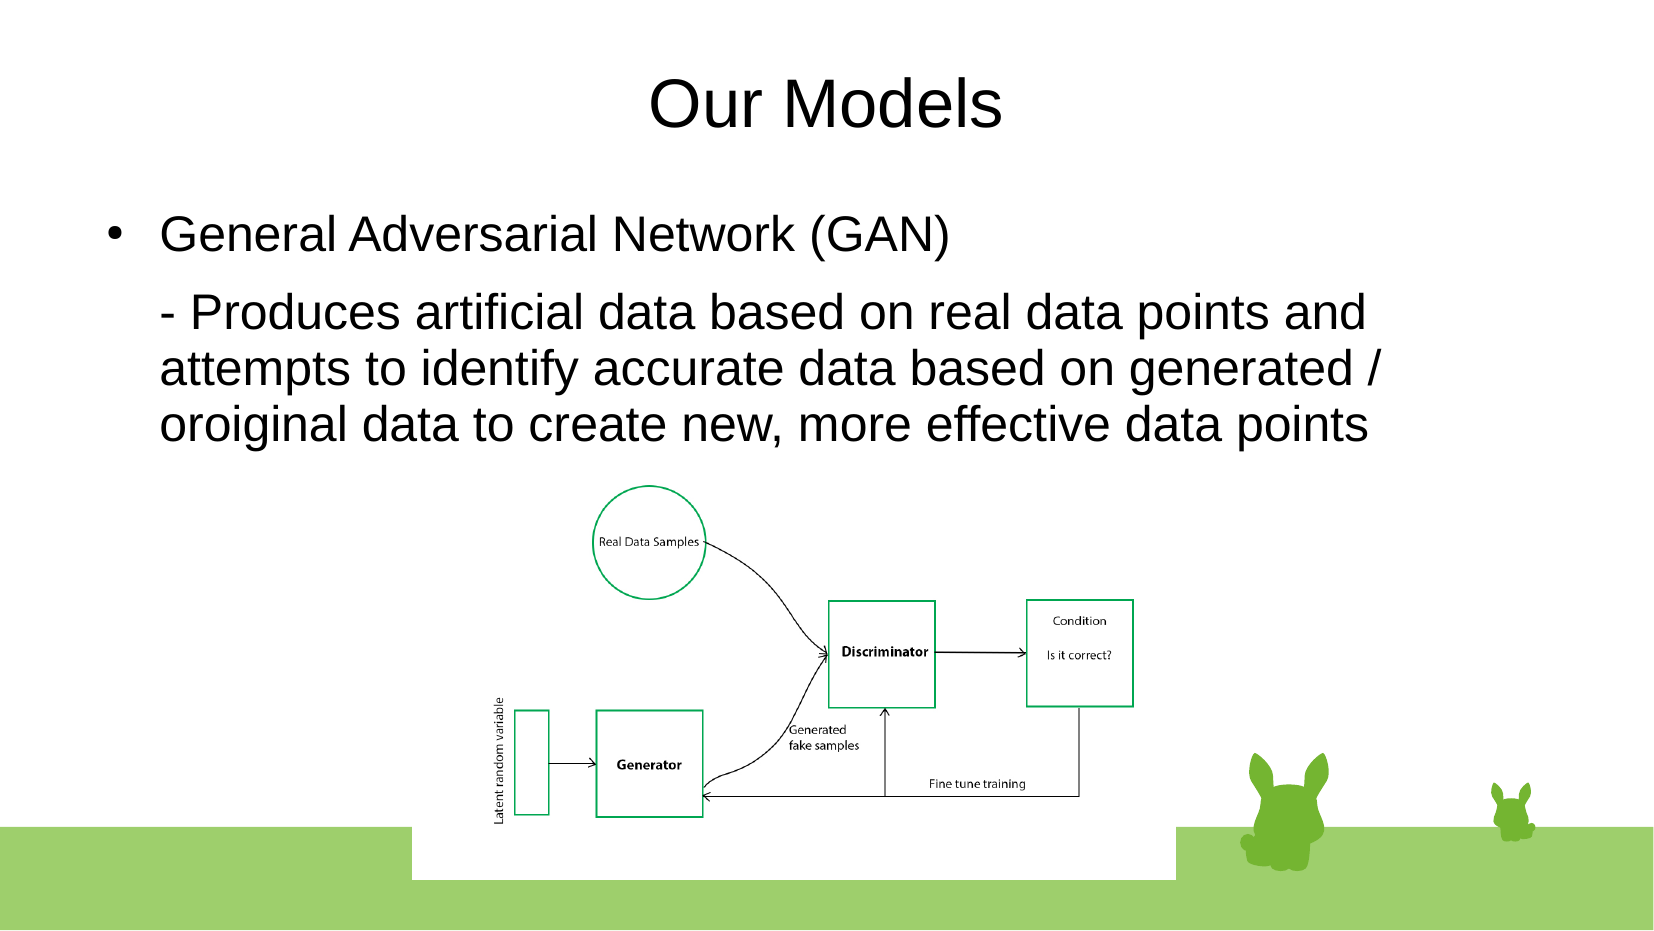

# Our Models
General Adversarial Network (GAN)
- Produces artificial data based on real data points and attempts to identify accurate data based on generated / oroiginal data to create new, more effective data points